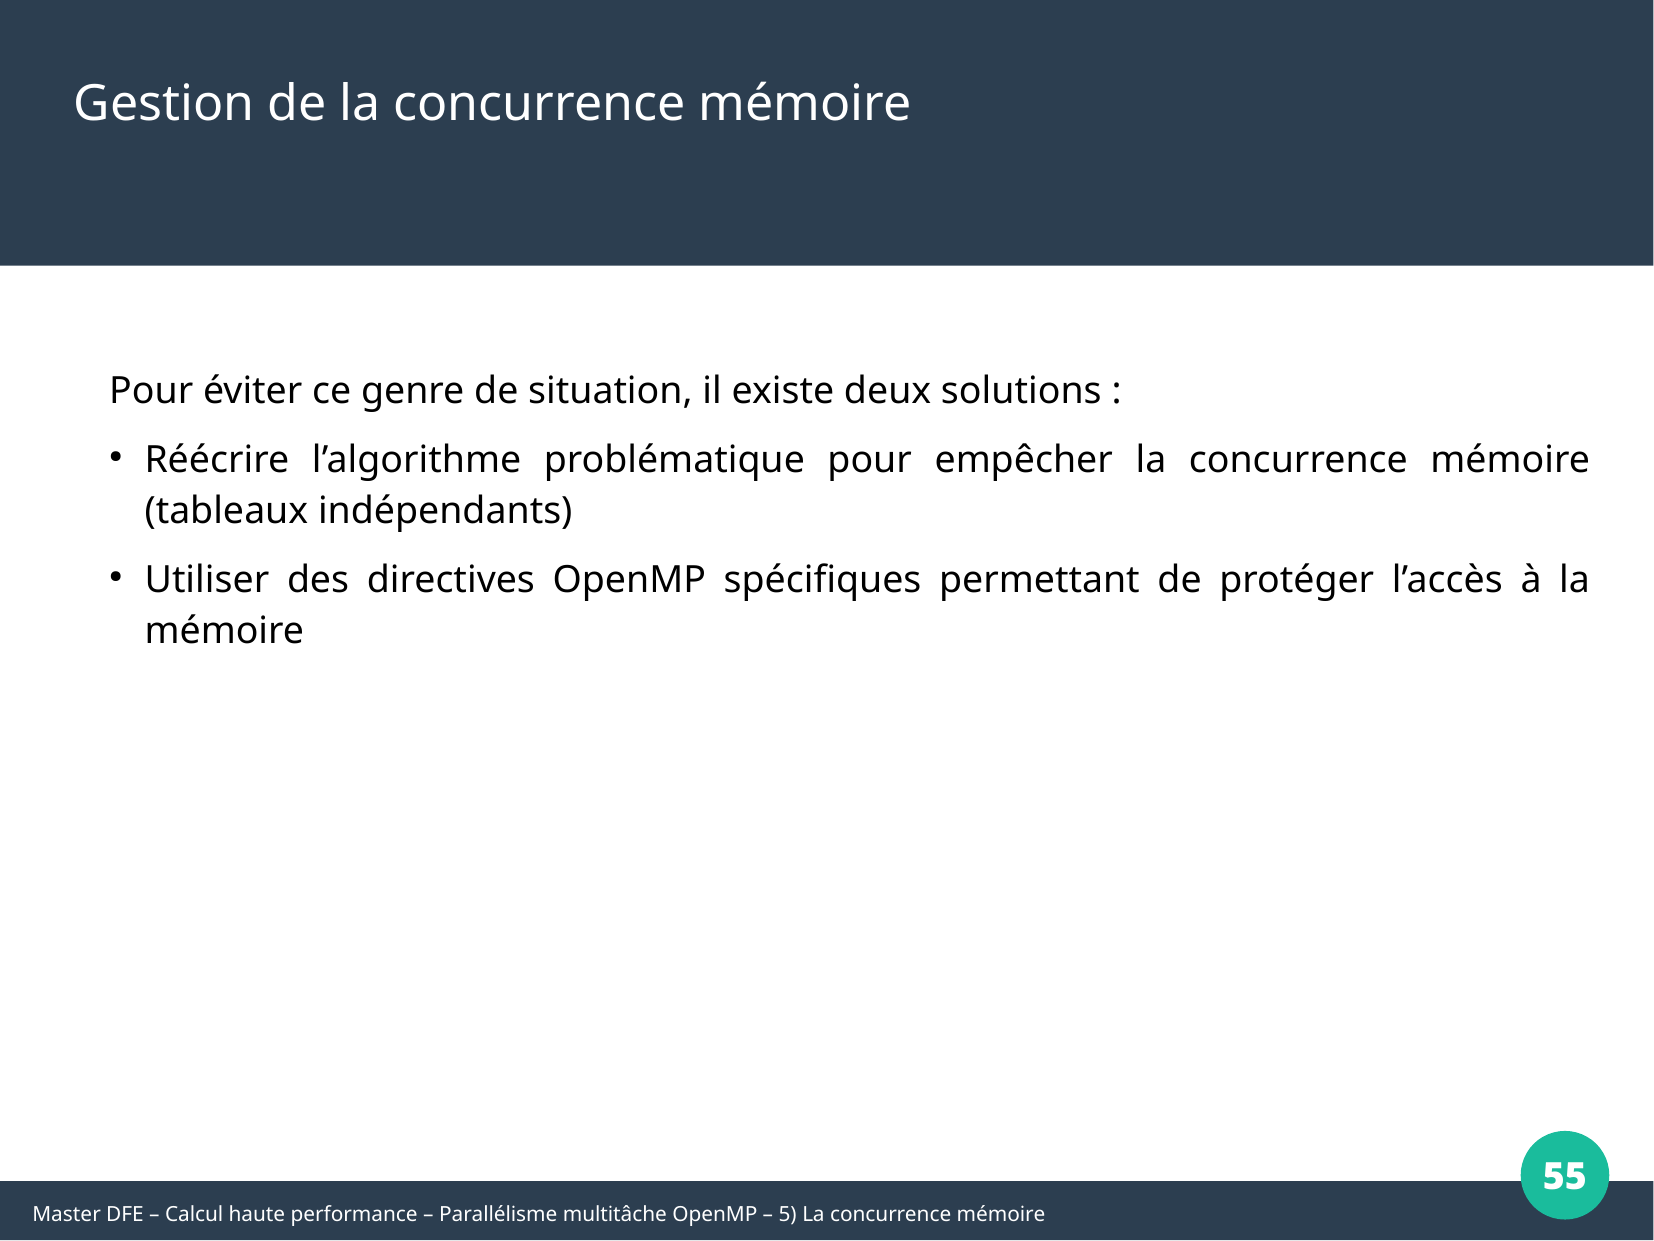

Gestion de la concurrence mémoire
Pour éviter ce genre de situation, il existe deux solutions :
Réécrire l’algorithme problématique pour empêcher la concurrence mémoire (tableaux indépendants)
Utiliser des directives OpenMP spécifiques permettant de protéger l’accès à la mémoire
55
Master DFE – Calcul haute performance – Parallélisme multitâche OpenMP – 5) La concurrence mémoire